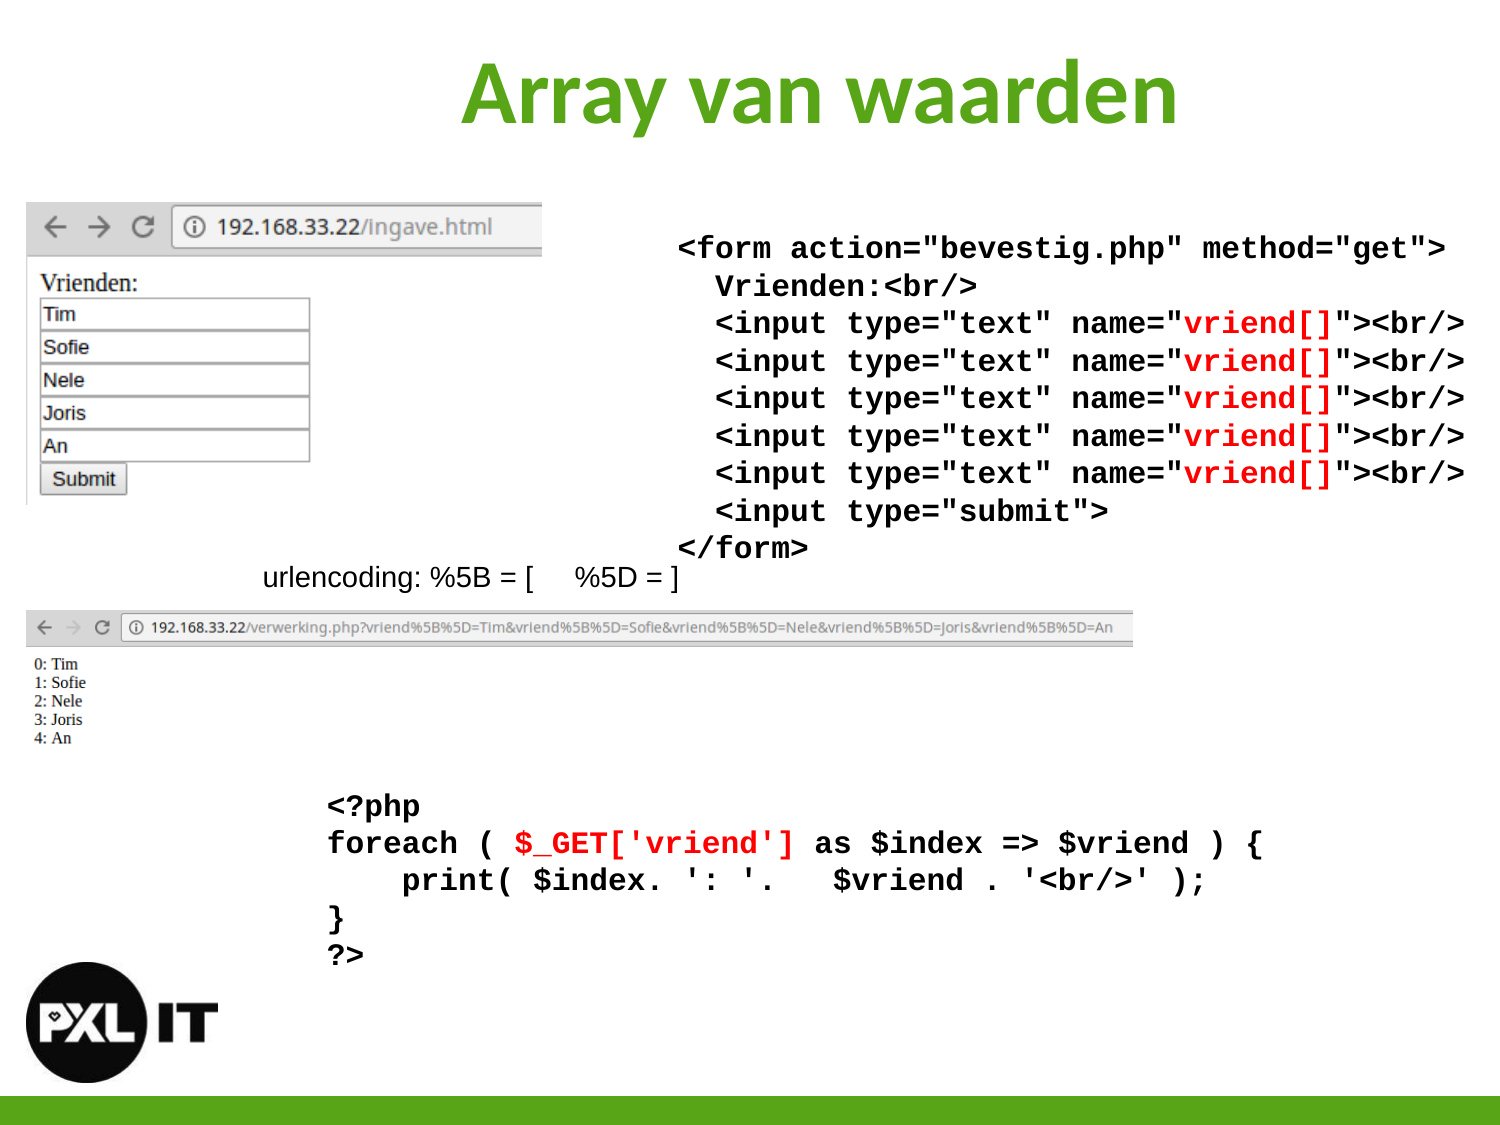

Array van waarden
<form action="bevestig.php" method="get">
 Vrienden:<br/>
 <input type="text" name="vriend[]"><br/>
 <input type="text" name="vriend[]"><br/>
 <input type="text" name="vriend[]"><br/>
 <input type="text" name="vriend[]"><br/>
 <input type="text" name="vriend[]"><br/>
 <input type="submit">
</form>
urlencoding: %5B = [ %5D = ]
<?php
foreach ( $_GET['vriend'] as $index => $vriend ) {
 print( $index. ': '. $vriend . '<br/>' );
}
?>